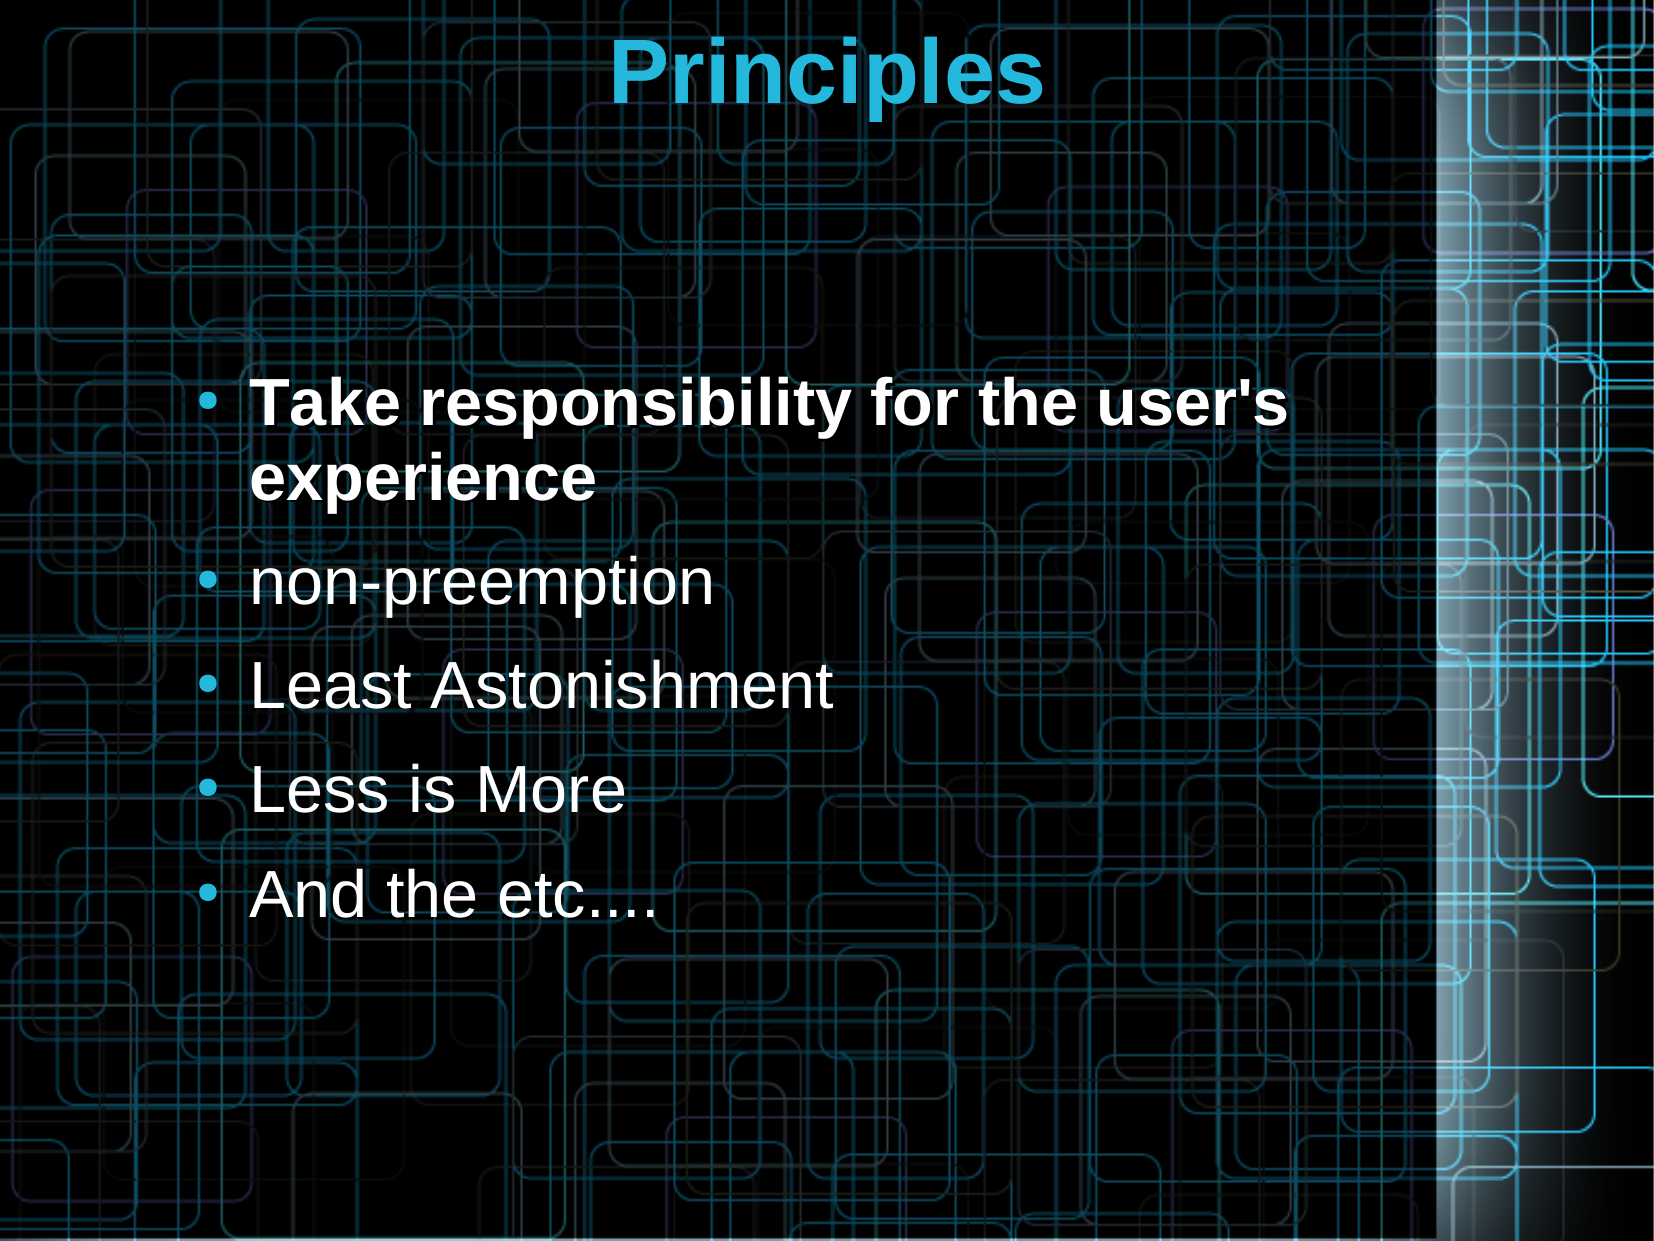

# Principles
Take responsibility for the user's experience
non-preemption
Least Astonishment
Less is More
And the etc....